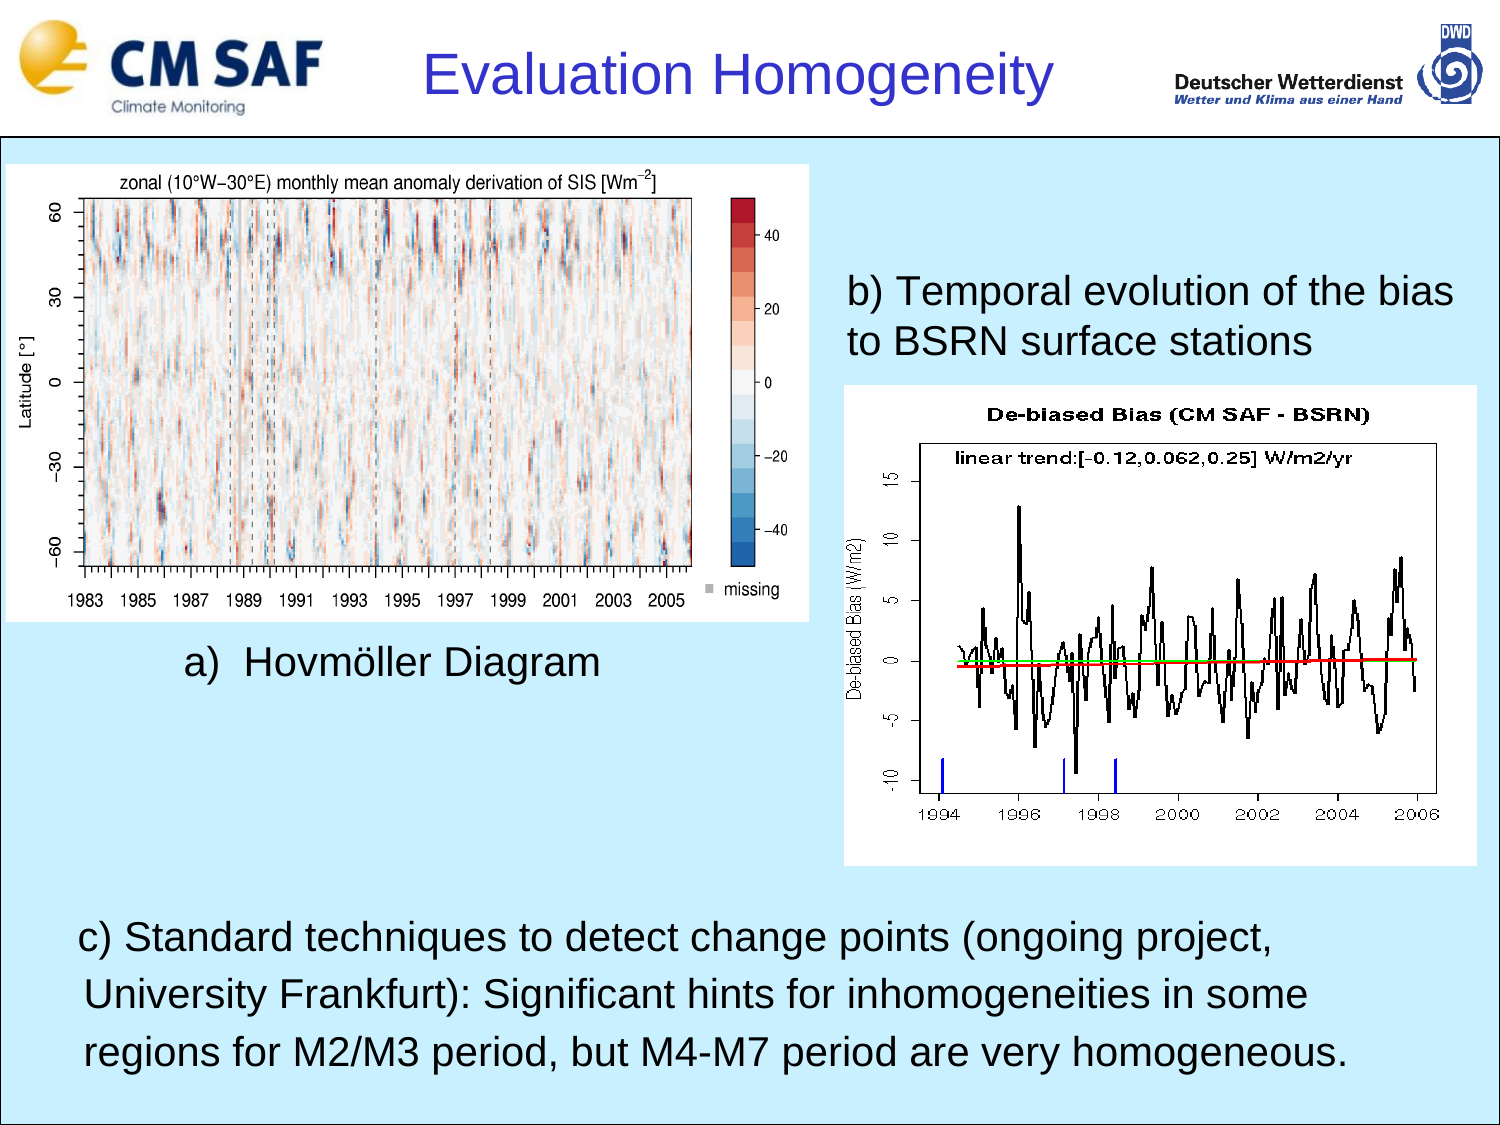

Evaluation Homogeneity
b) Temporal evolution of the bias
to BSRN surface stations
 a) Hovmöller Diagram
 c) Standard techniques to detect change points (ongoing project, University Frankfurt): Significant hints for inhomogeneities in some regions for M2/M3 period, but M4-M7 period are very homogeneous.